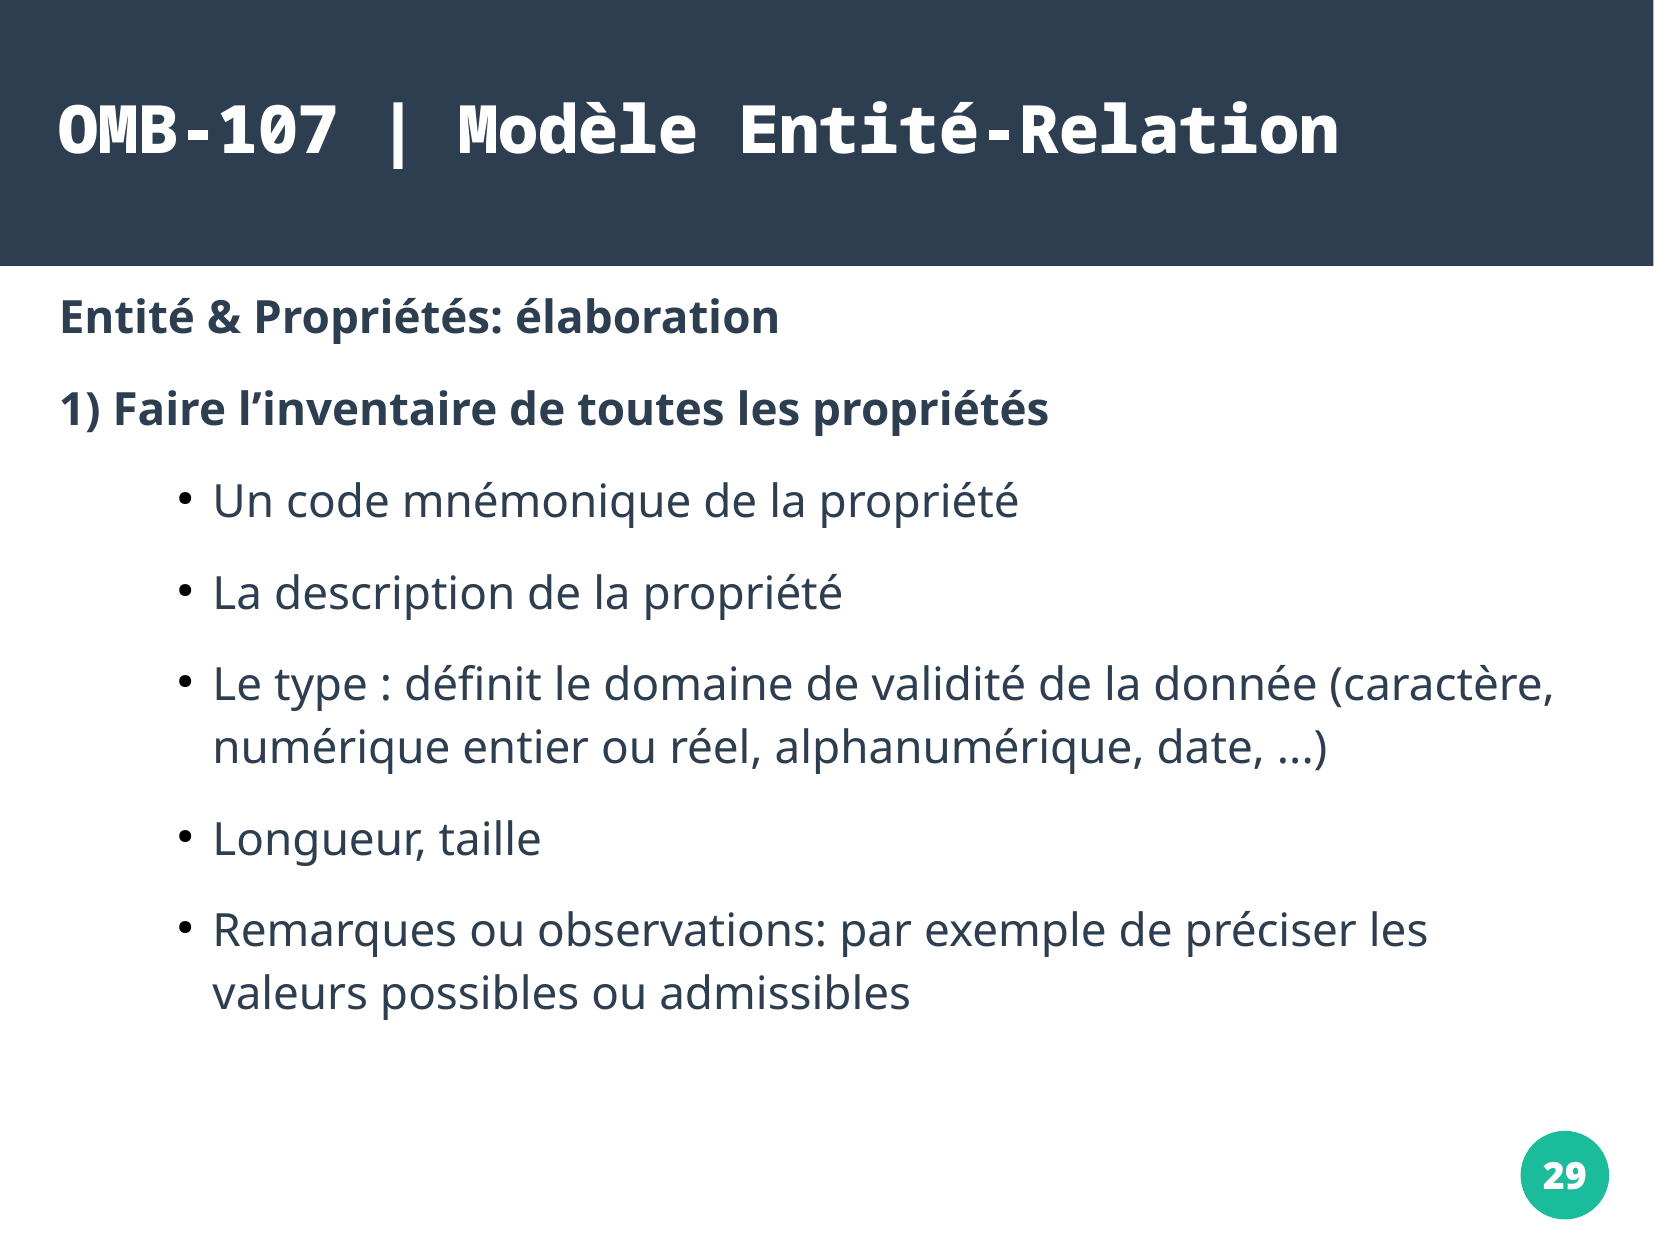

# OMB-107 | Modèle Entité-Relation
Entité & Propriétés: élaboration
1) Faire l’inventaire de toutes les propriétés
Un code mnémonique de la propriété
La description de la propriété
Le type : définit le domaine de validité de la donnée (caractère, numérique entier ou réel, alphanumérique, date, ...)
Longueur, taille
Remarques ou observations: par exemple de préciser les valeurs possibles ou admissibles
29